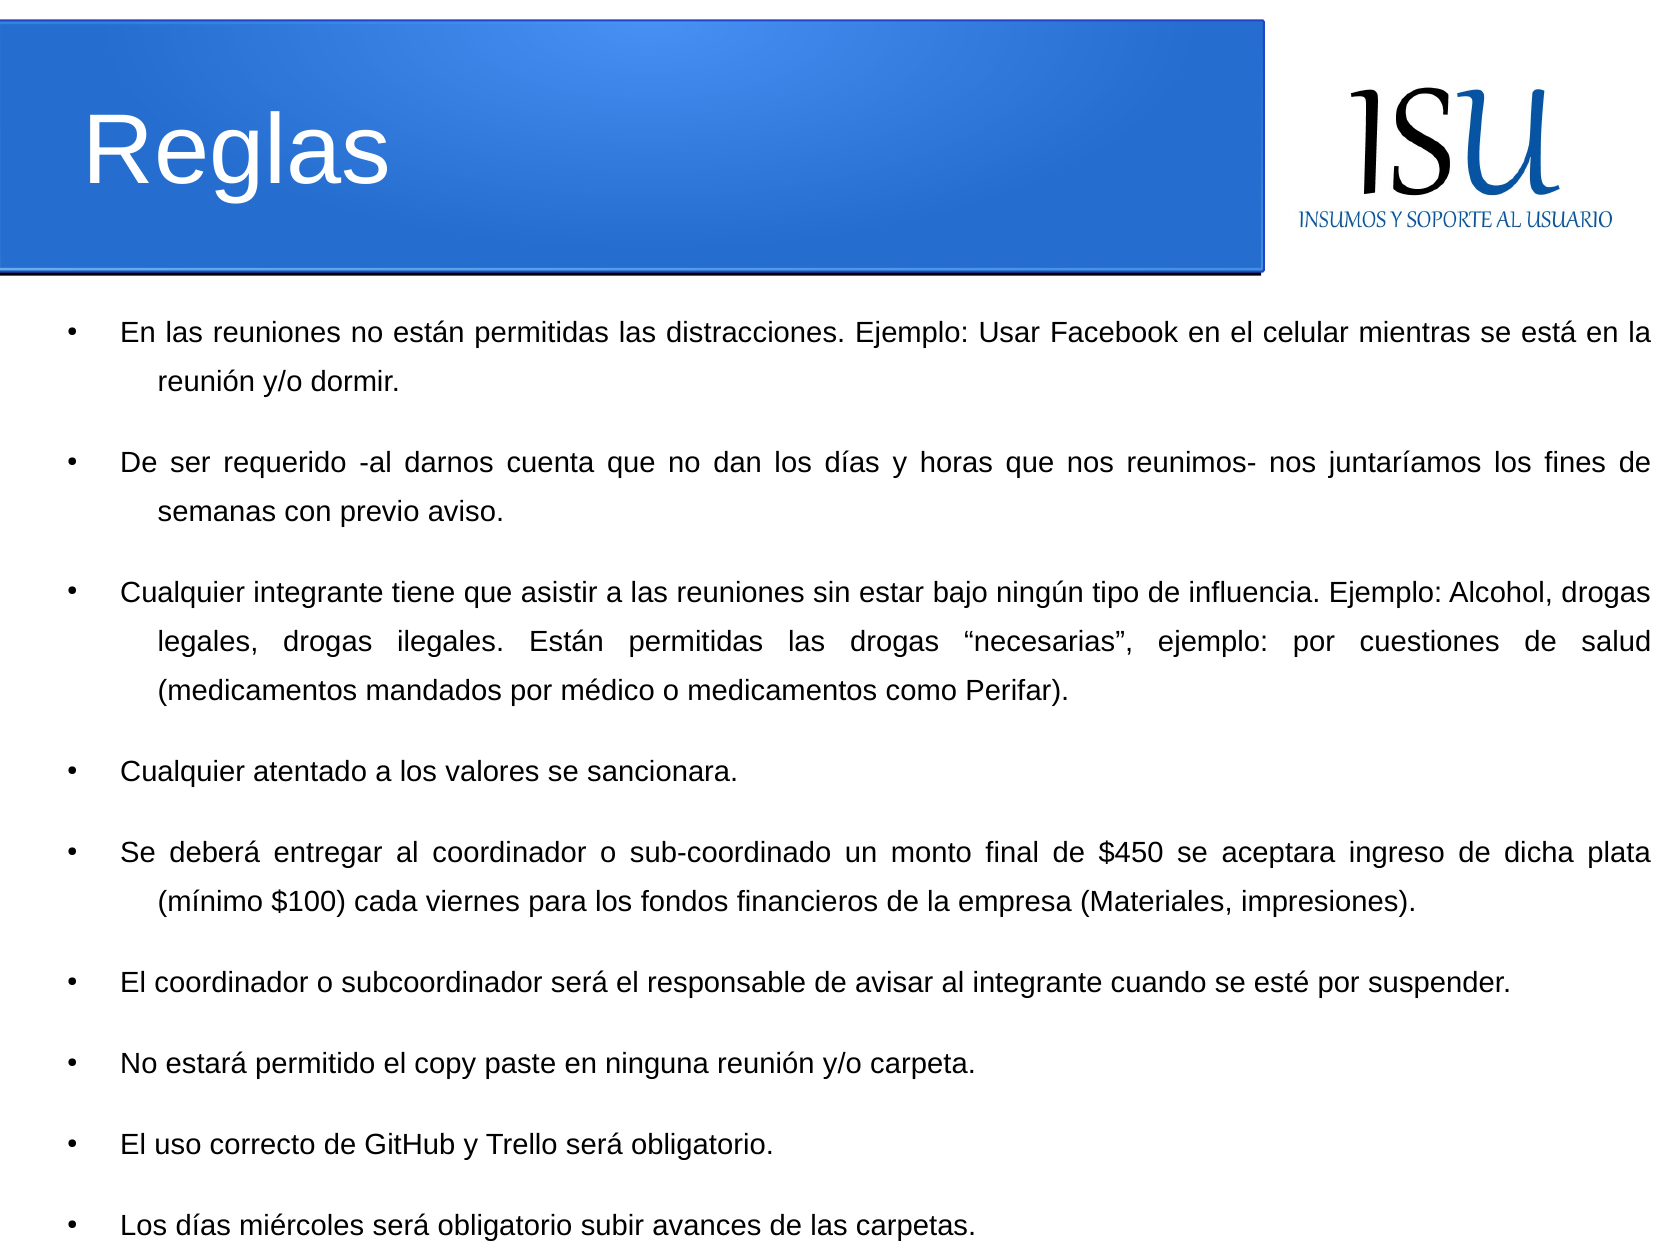

# Reglas
En las reuniones no están permitidas las distracciones. Ejemplo: Usar Facebook en el celular mientras se está en la reunión y/o dormir.
De ser requerido -al darnos cuenta que no dan los días y horas que nos reunimos- nos juntaríamos los fines de semanas con previo aviso.
Cualquier integrante tiene que asistir a las reuniones sin estar bajo ningún tipo de influencia. Ejemplo: Alcohol, drogas legales, drogas ilegales. Están permitidas las drogas “necesarias”, ejemplo: por cuestiones de salud (medicamentos mandados por médico o medicamentos como Perifar).
Cualquier atentado a los valores se sancionara.
Se deberá entregar al coordinador o sub-coordinado un monto final de $450 se aceptara ingreso de dicha plata (mínimo $100) cada viernes para los fondos financieros de la empresa (Materiales, impresiones).
El coordinador o subcoordinador será el responsable de avisar al integrante cuando se esté por suspender.
No estará permitido el copy paste en ninguna reunión y/o carpeta.
El uso correcto de GitHub y Trello será obligatorio.
Los días miércoles será obligatorio subir avances de las carpetas.